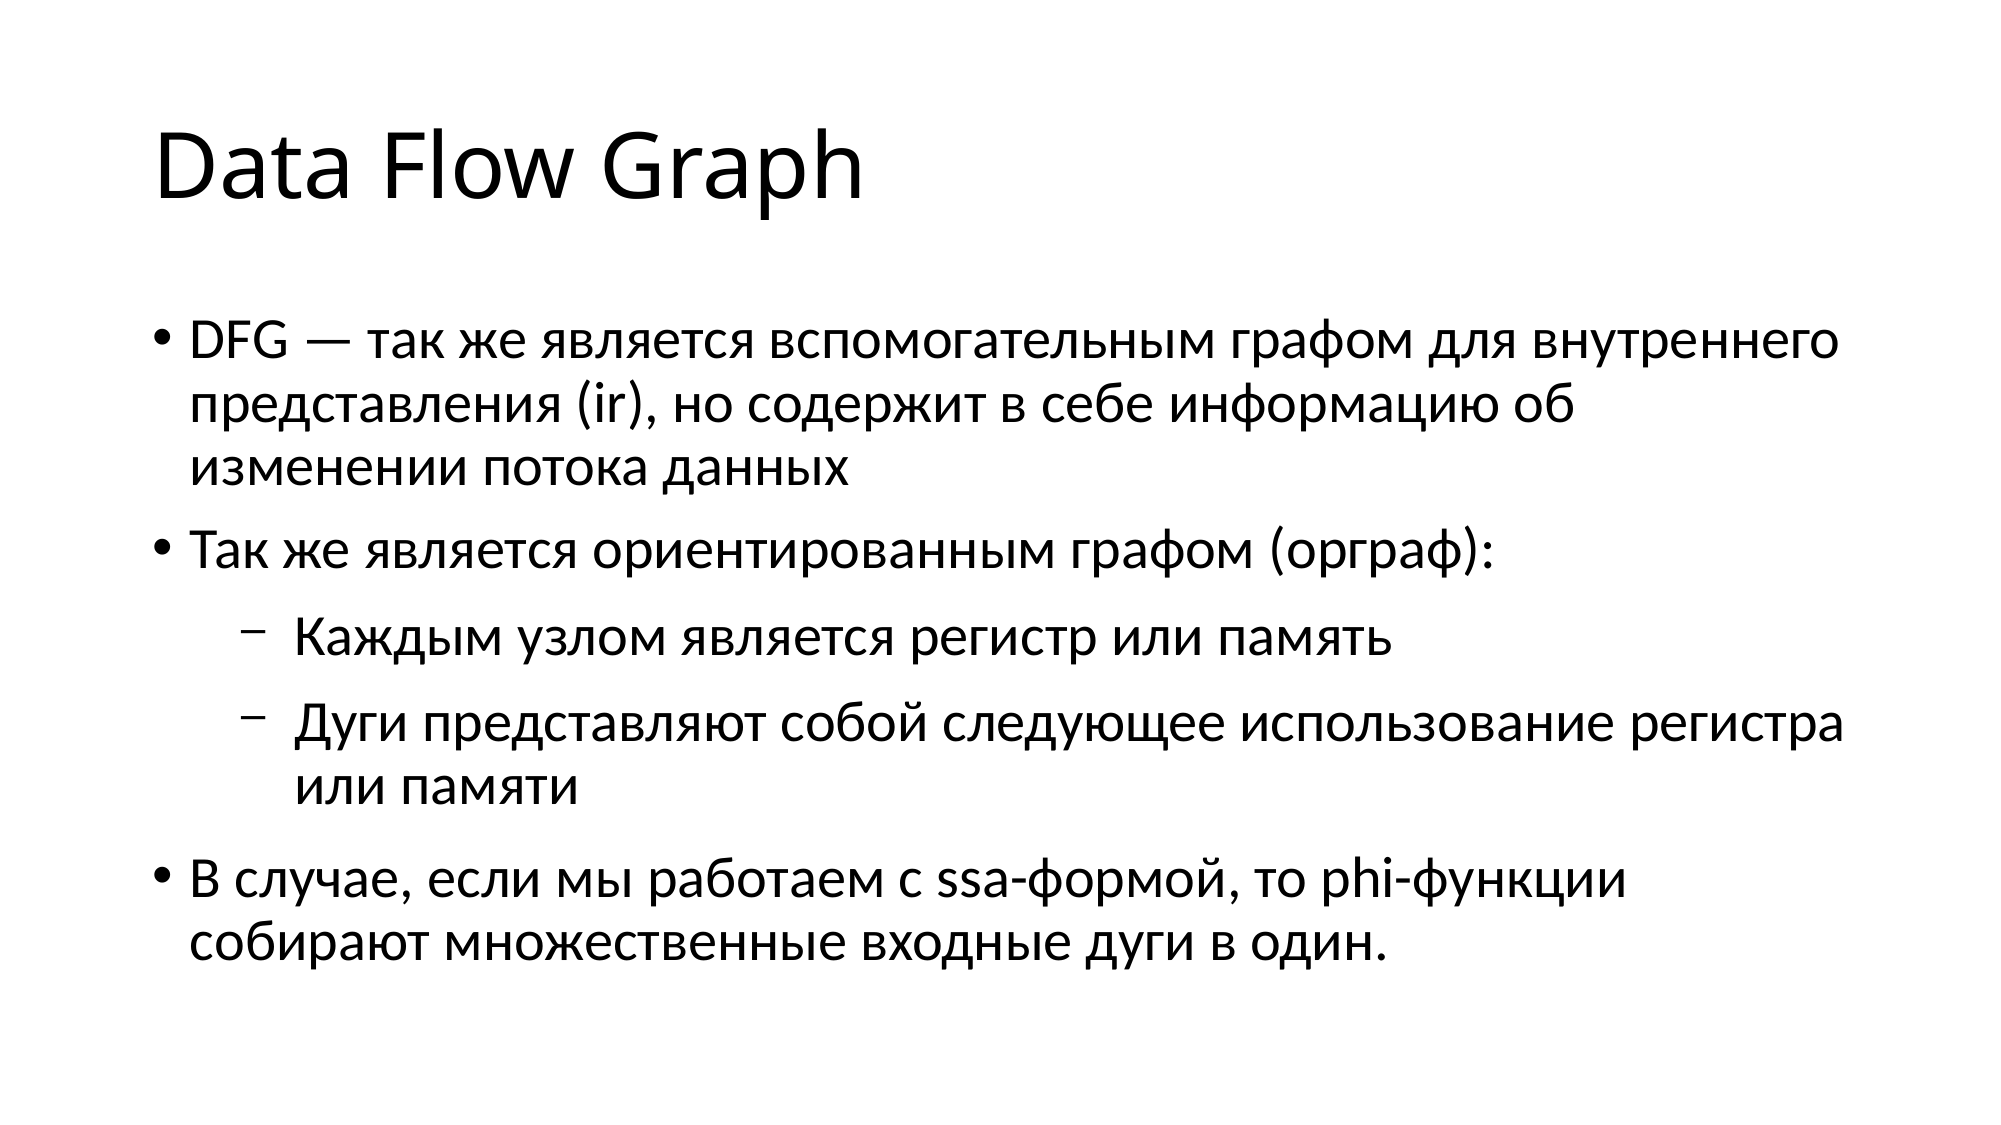

# Data Flow Graph
DFG — так же является вспомогательным графом для внутреннего представления (ir), но содержит в себе информацию об изменении потока данных
Так же является ориентированным графом (орграф):
Каждым узлом является регистр или память
Дуги представляют собой следующее использование регистра или памяти
В случае, если мы работаем с ssa-формой, то phi-функции собирают множественные входные дуги в один.